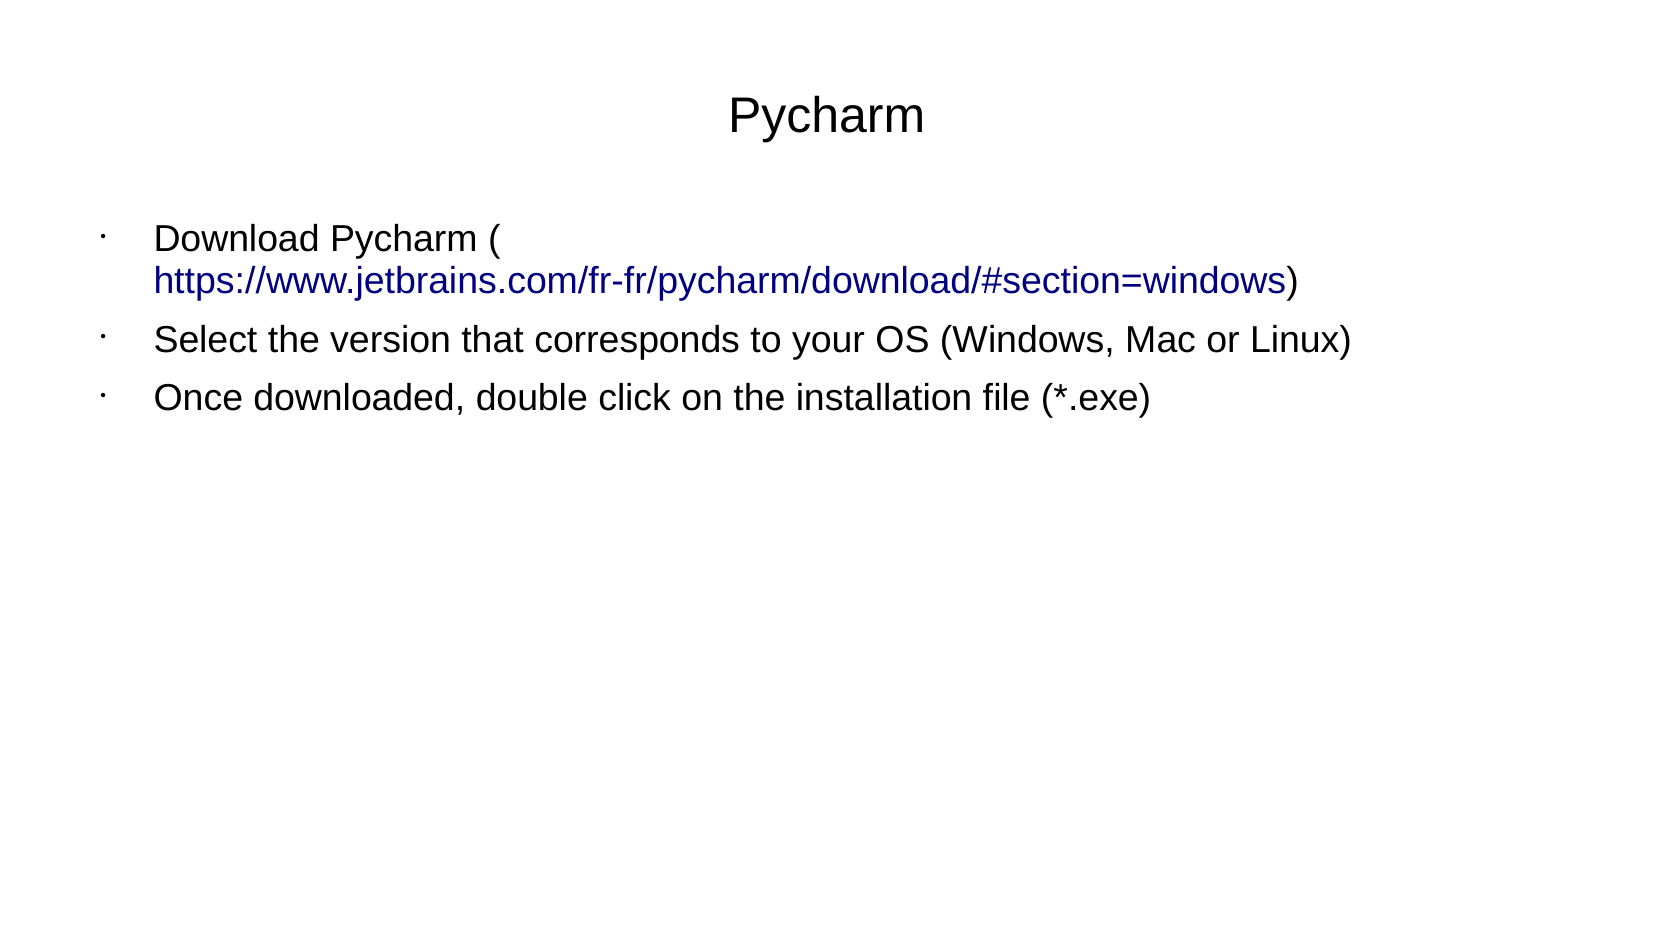

# Pycharm
Download Pycharm (https://www.jetbrains.com/fr-fr/pycharm/download/#section=windows)
Select the version that corresponds to your OS (Windows, Mac or Linux)
Once downloaded, double click on the installation file (*.exe)